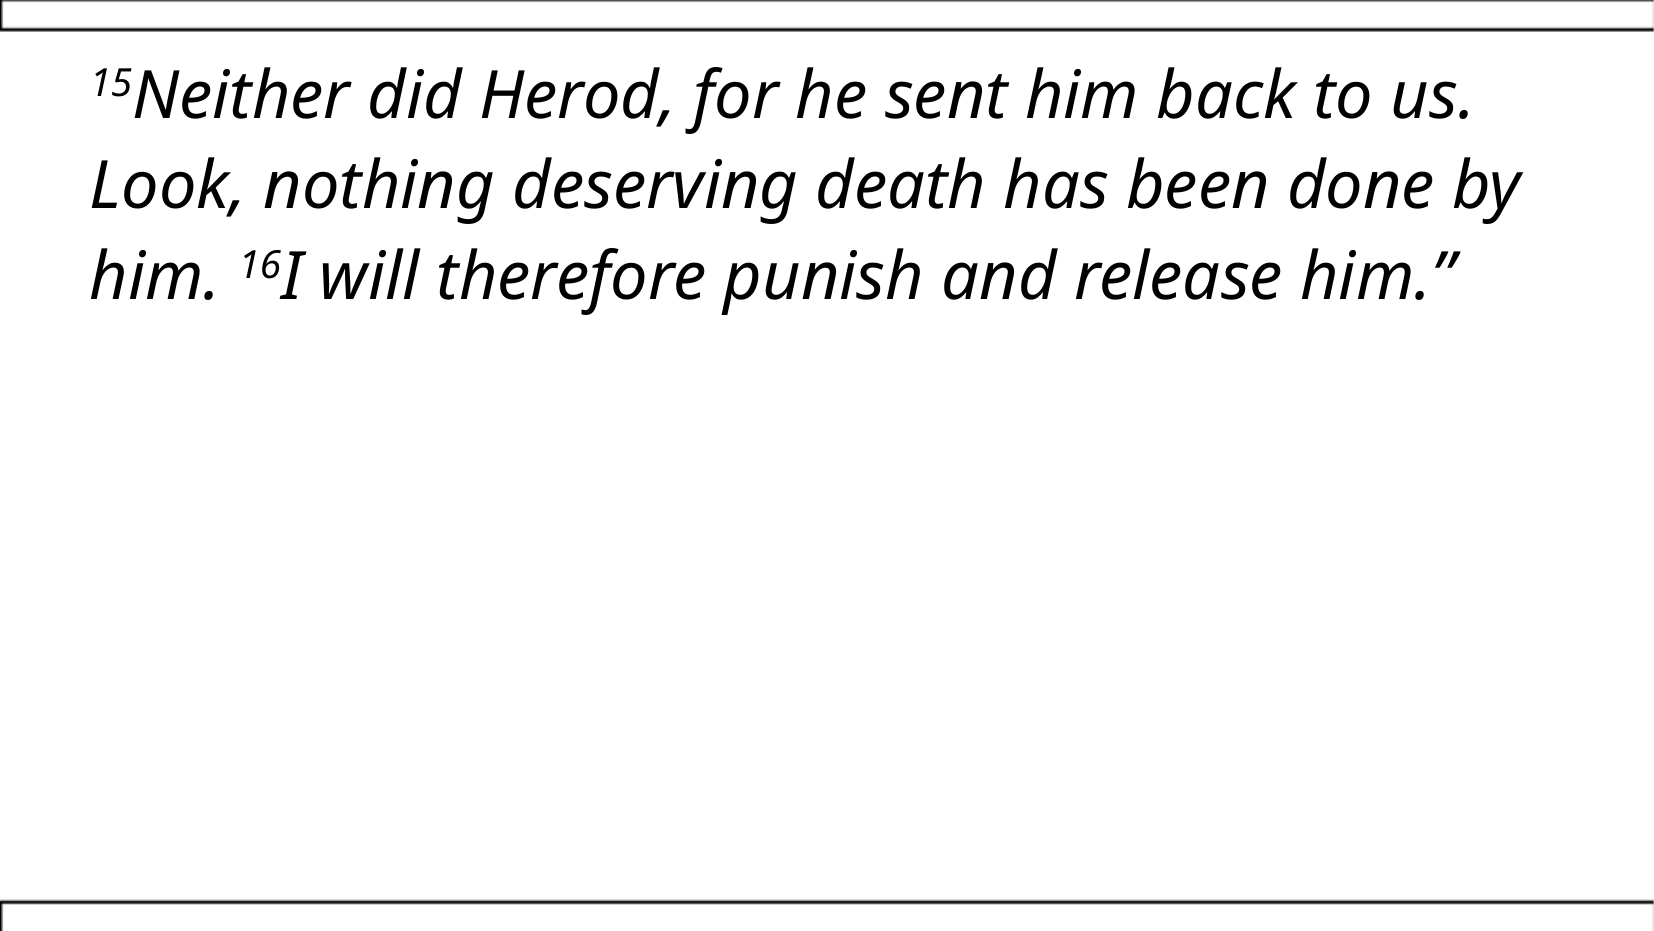

15Neither did Herod, for he sent him back to us. Look, nothing deserving death has been done by him. 16I will therefore punish and release him.”